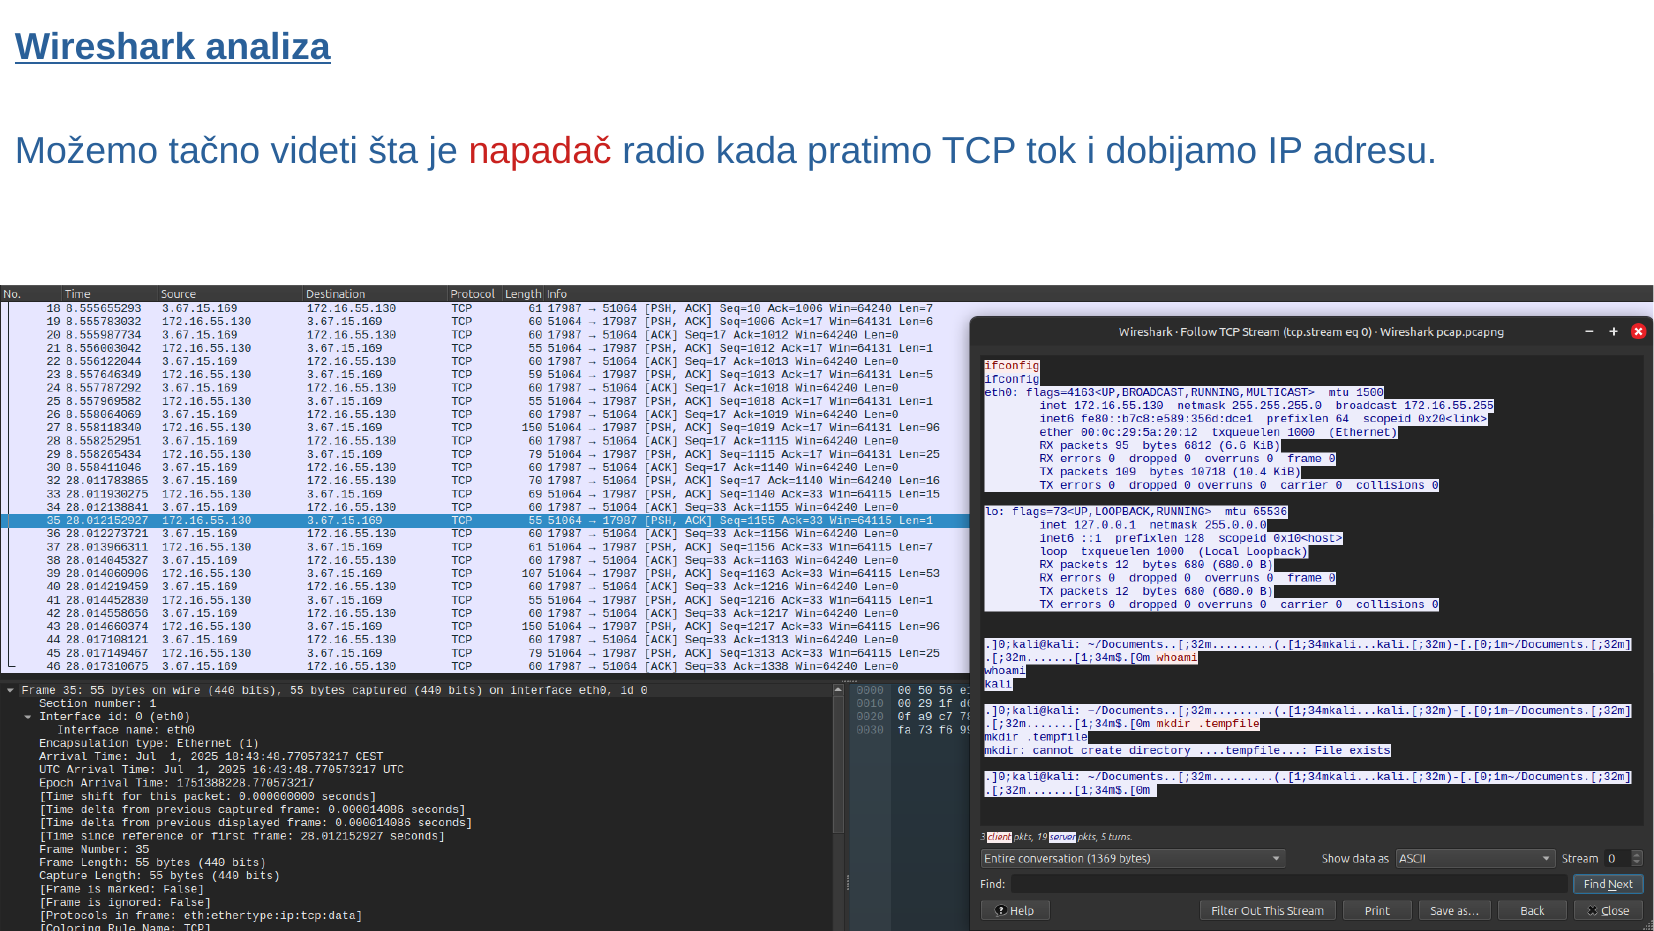

Wireshark analiza
Možemo tačno videti šta je napadač radio kada pratimo TCP tok i dobijamo IP adresu.
16